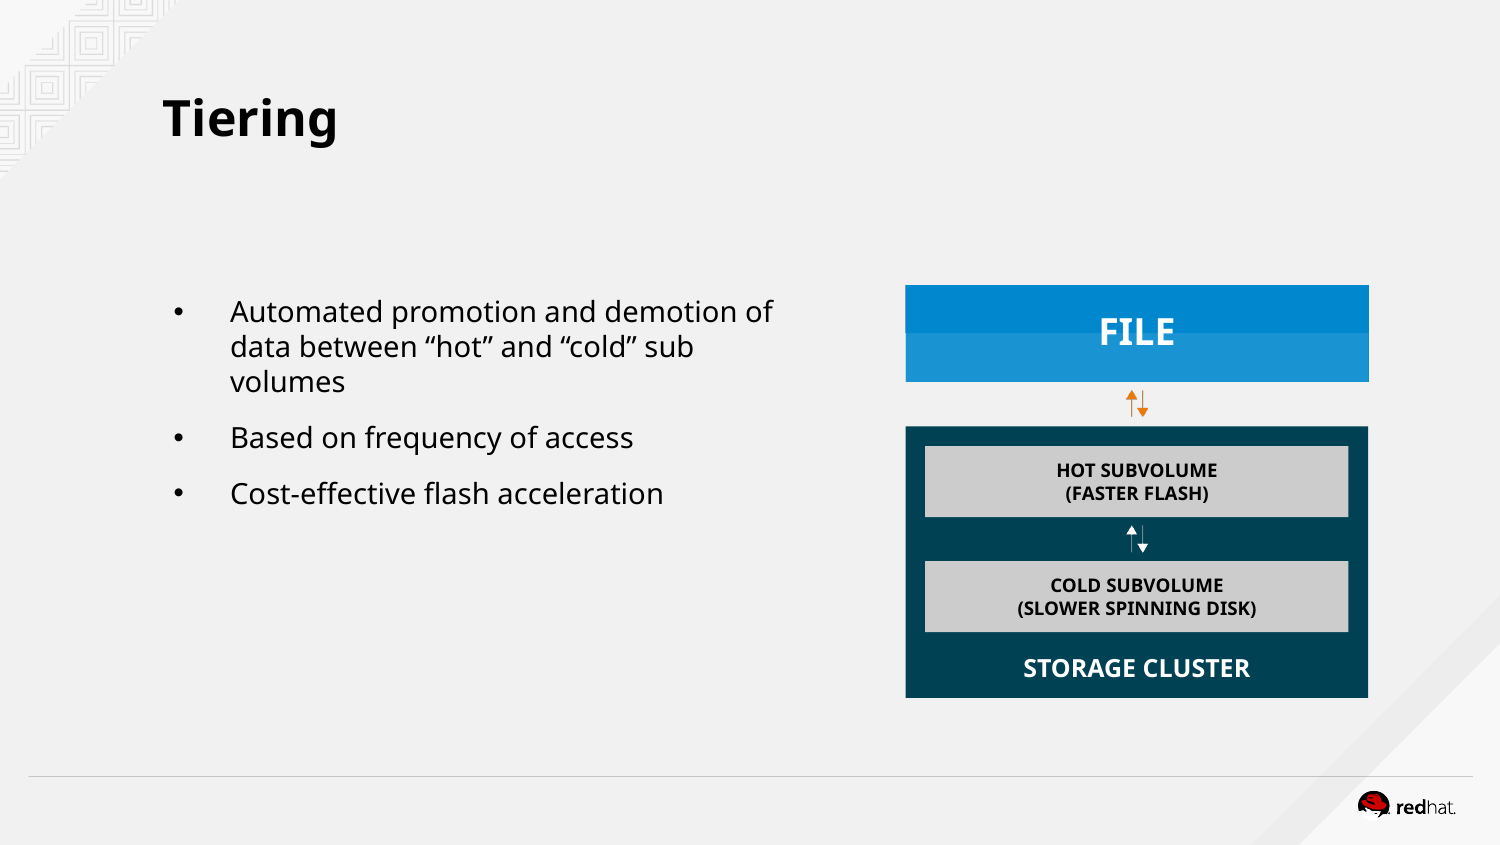

Tiering
Automated promotion and demotion of data between “hot” and “cold” sub volumes
Based on frequency of access
Cost-effective flash acceleration
FILE
HOT SUBVOLUME
(FASTER FLASH)
COLD SUBVOLUME
(SLOWER SPINNING DISK)
STORAGE CLUSTER